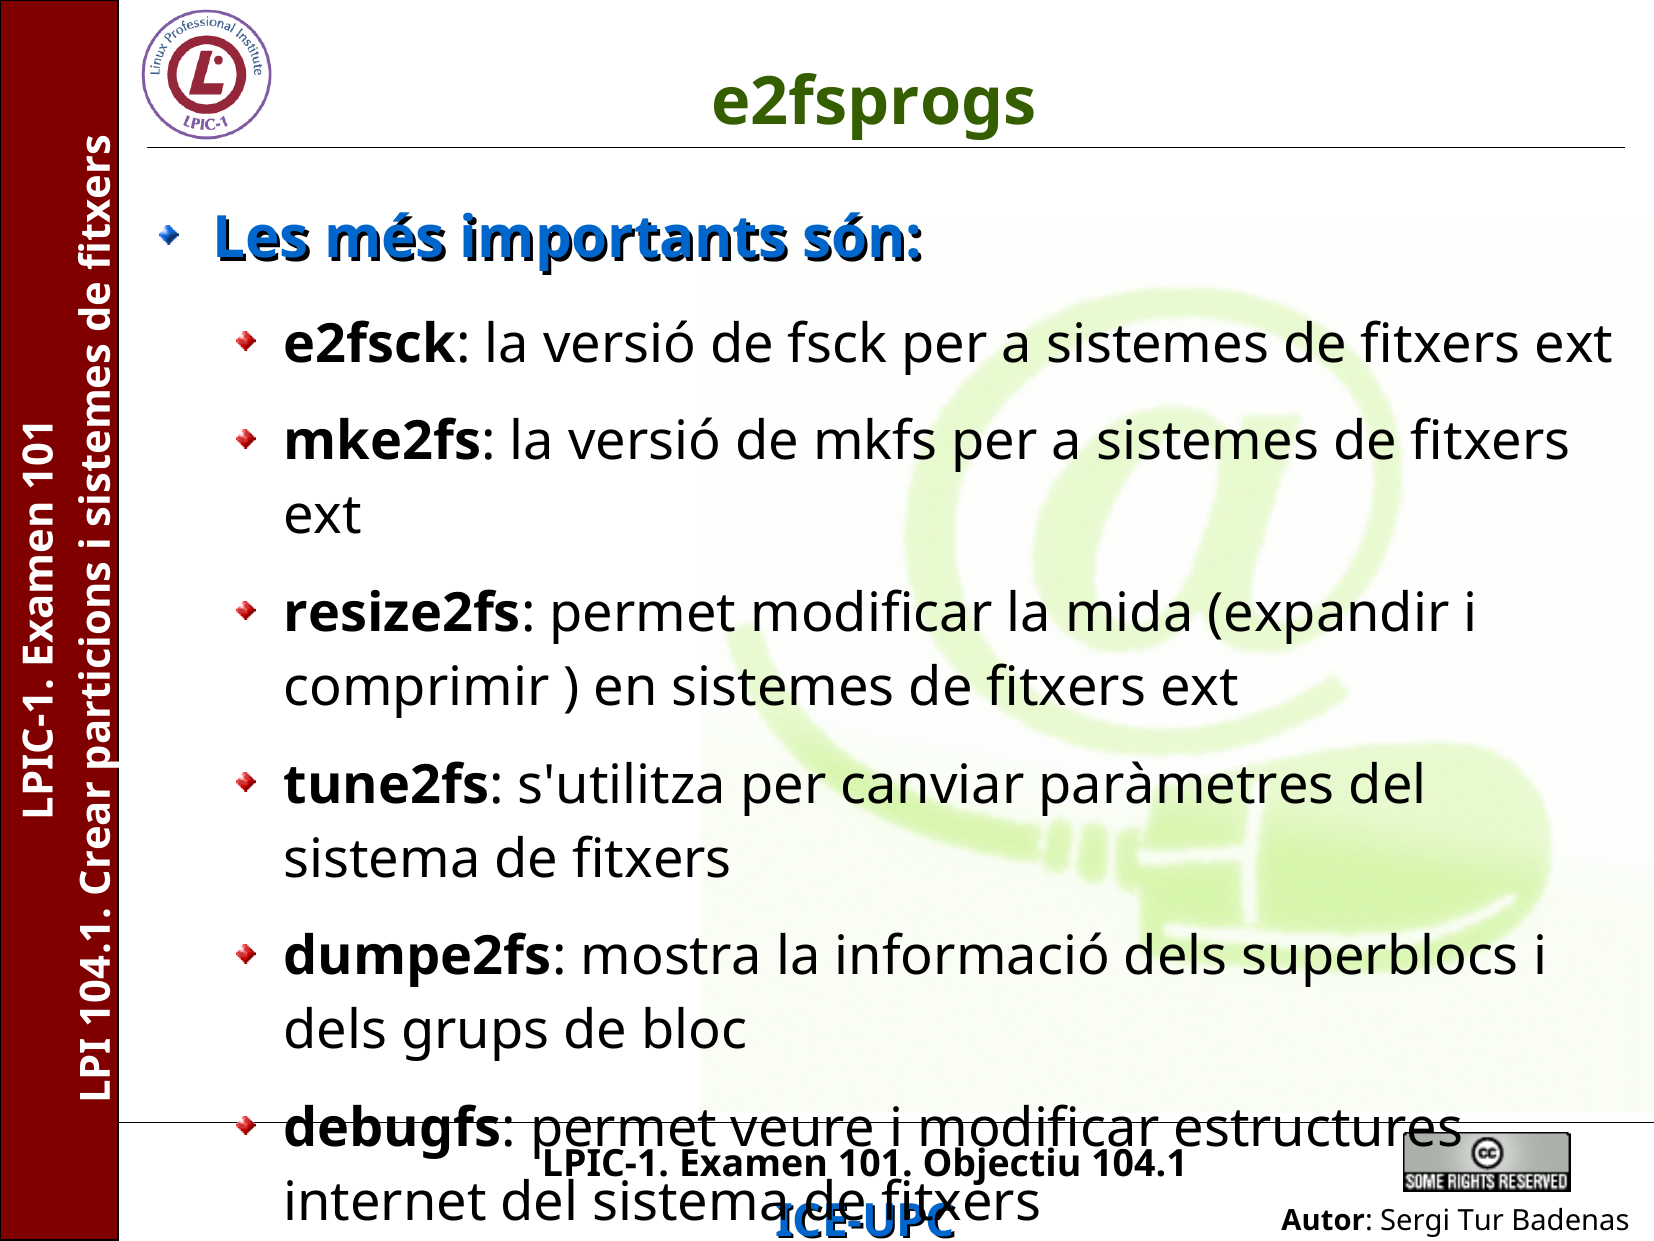

# e2fsprogs
Les més importants són:
e2fsck: la versió de fsck per a sistemes de fitxers ext
mke2fs: la versió de mkfs per a sistemes de fitxers ext
resize2fs: permet modificar la mida (expandir i comprimir ) en sistemes de fitxers ext
tune2fs: s'utilitza per canviar paràmetres del sistema de fitxers
dumpe2fs: mostra la informació dels superblocs i dels grups de bloc
debugfs: permet veure i modificar estructures internet del sistema de fitxers